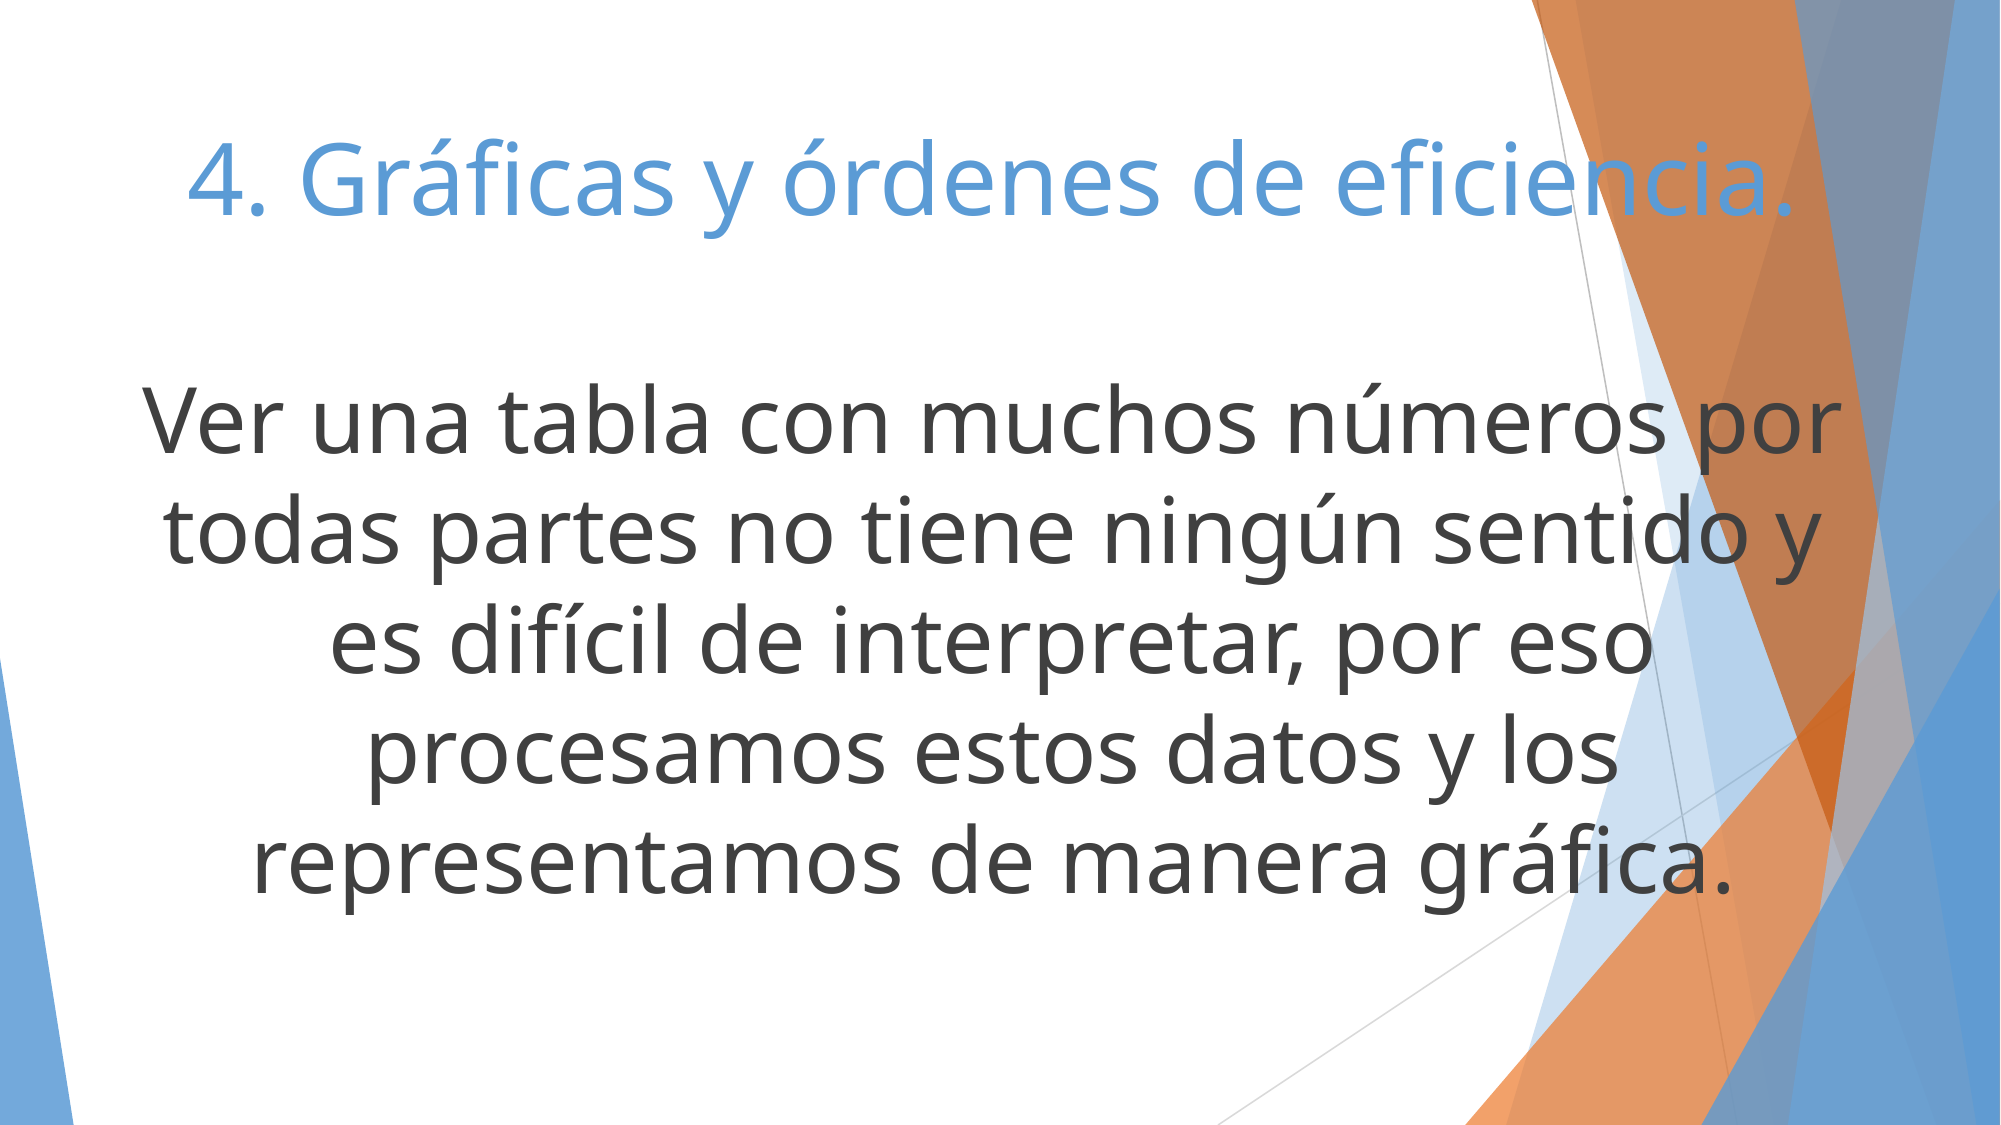

# 4. Gráficas y órdenes de eficiencia.
Ver una tabla con muchos números por todas partes no tiene ningún sentido y es difícil de interpretar, por eso procesamos estos datos y los representamos de manera gráfica.